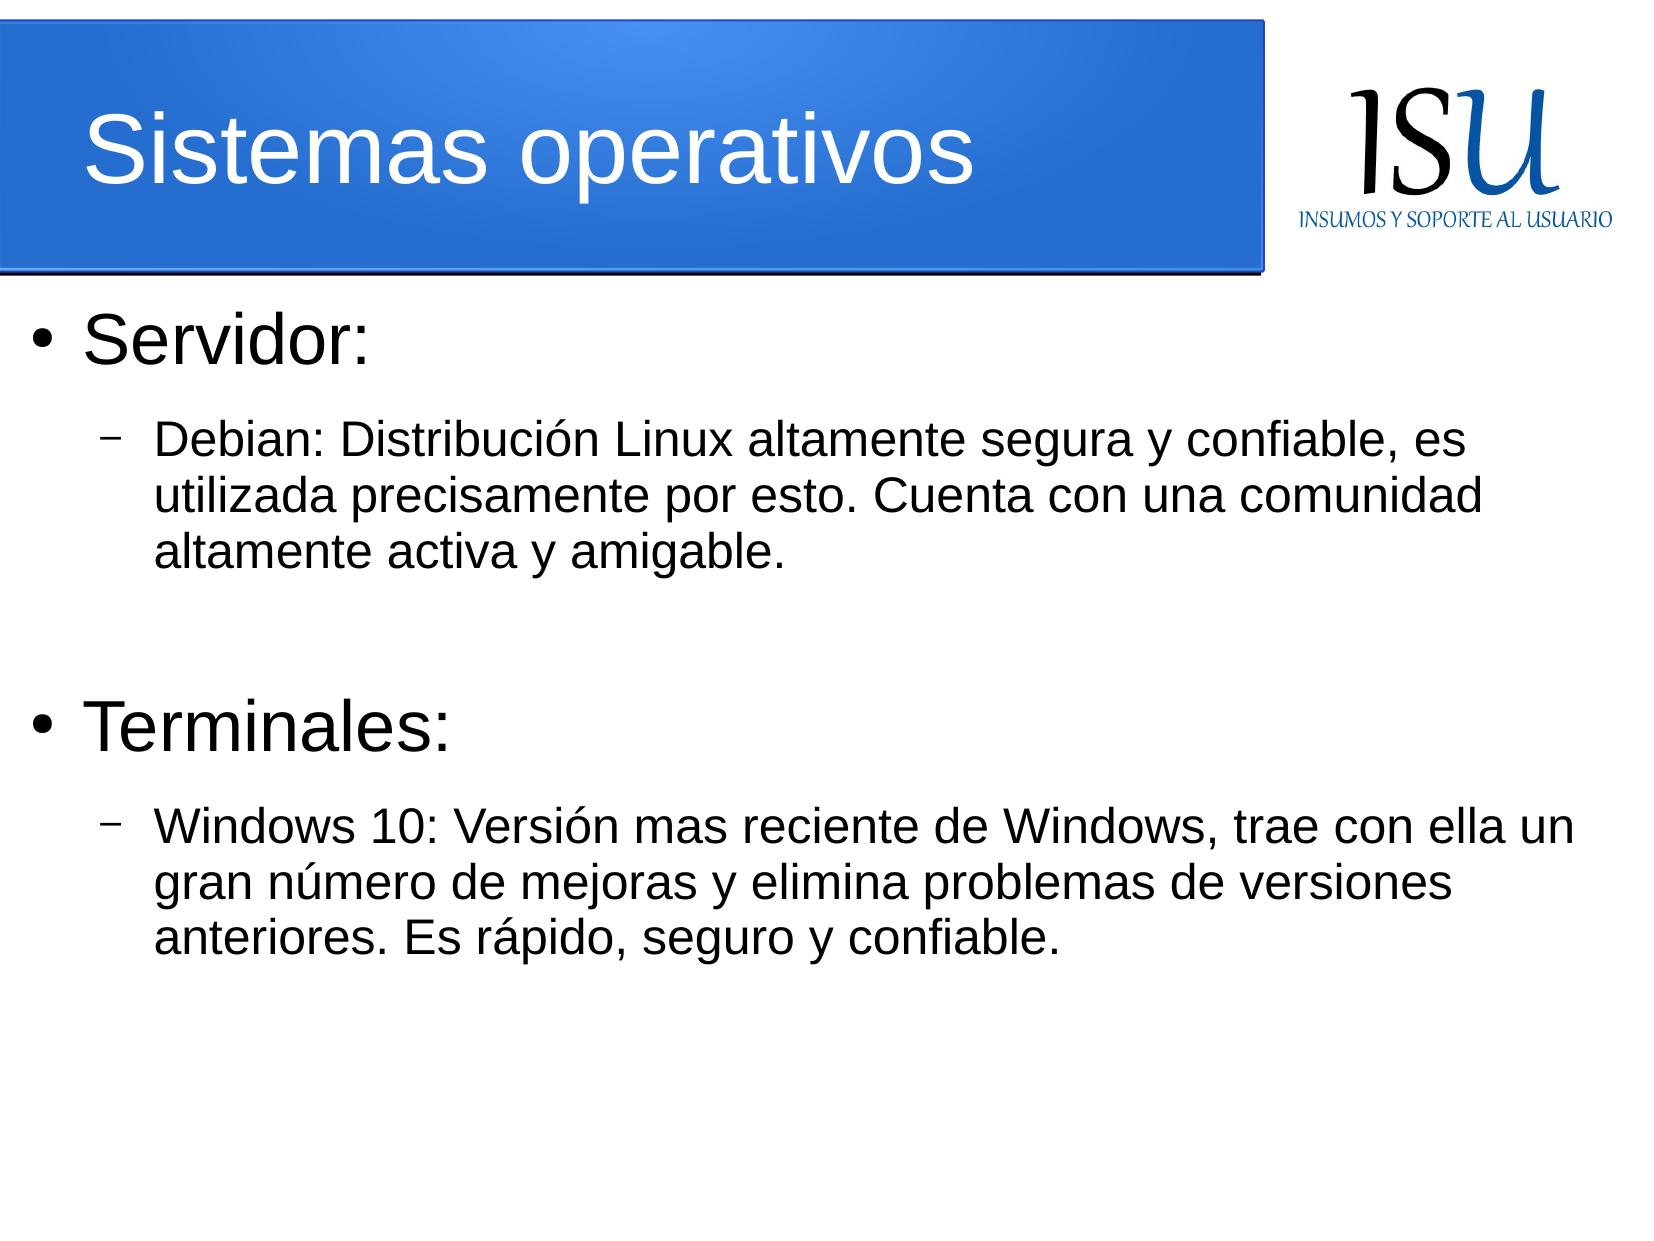

# Sistemas operativos
Servidor:
Debian: Distribución Linux altamente segura y confiable, es utilizada precisamente por esto. Cuenta con una comunidad altamente activa y amigable.
Terminales:
Windows 10: Versión mas reciente de Windows, trae con ella un gran número de mejoras y elimina problemas de versiones anteriores. Es rápido, seguro y confiable.